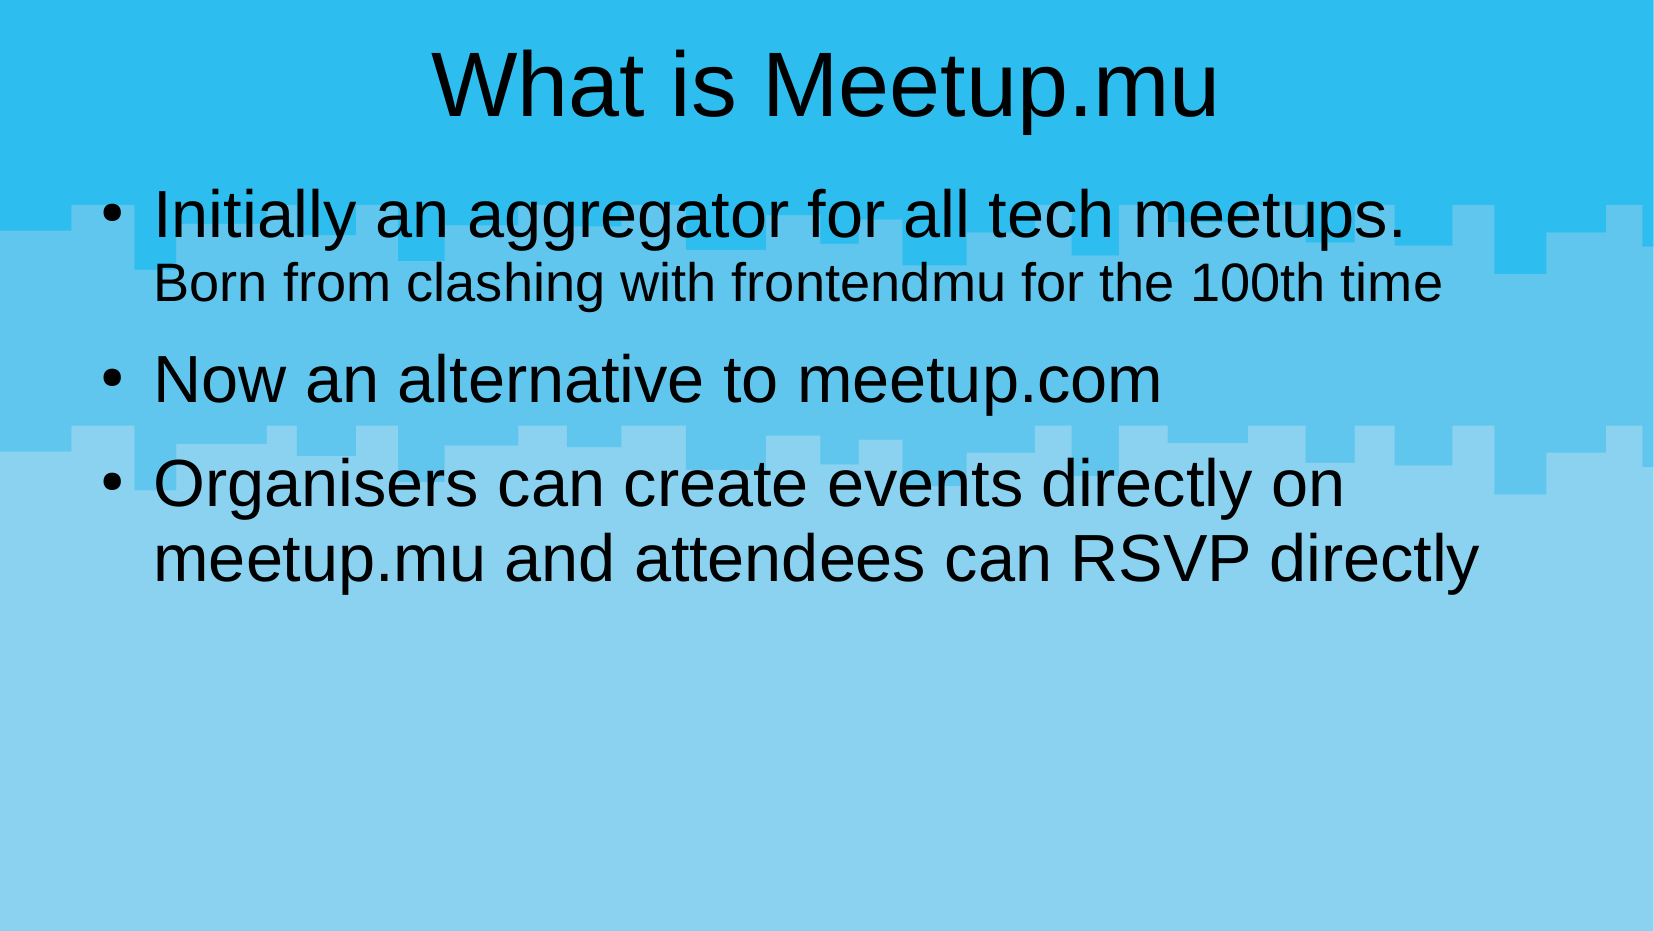

# What is Meetup.mu
Initially an aggregator for all tech meetups.
Born from clashing with frontendmu for the 100th time
Now an alternative to meetup.com
Organisers can create events directly on meetup.mu and attendees can RSVP directly